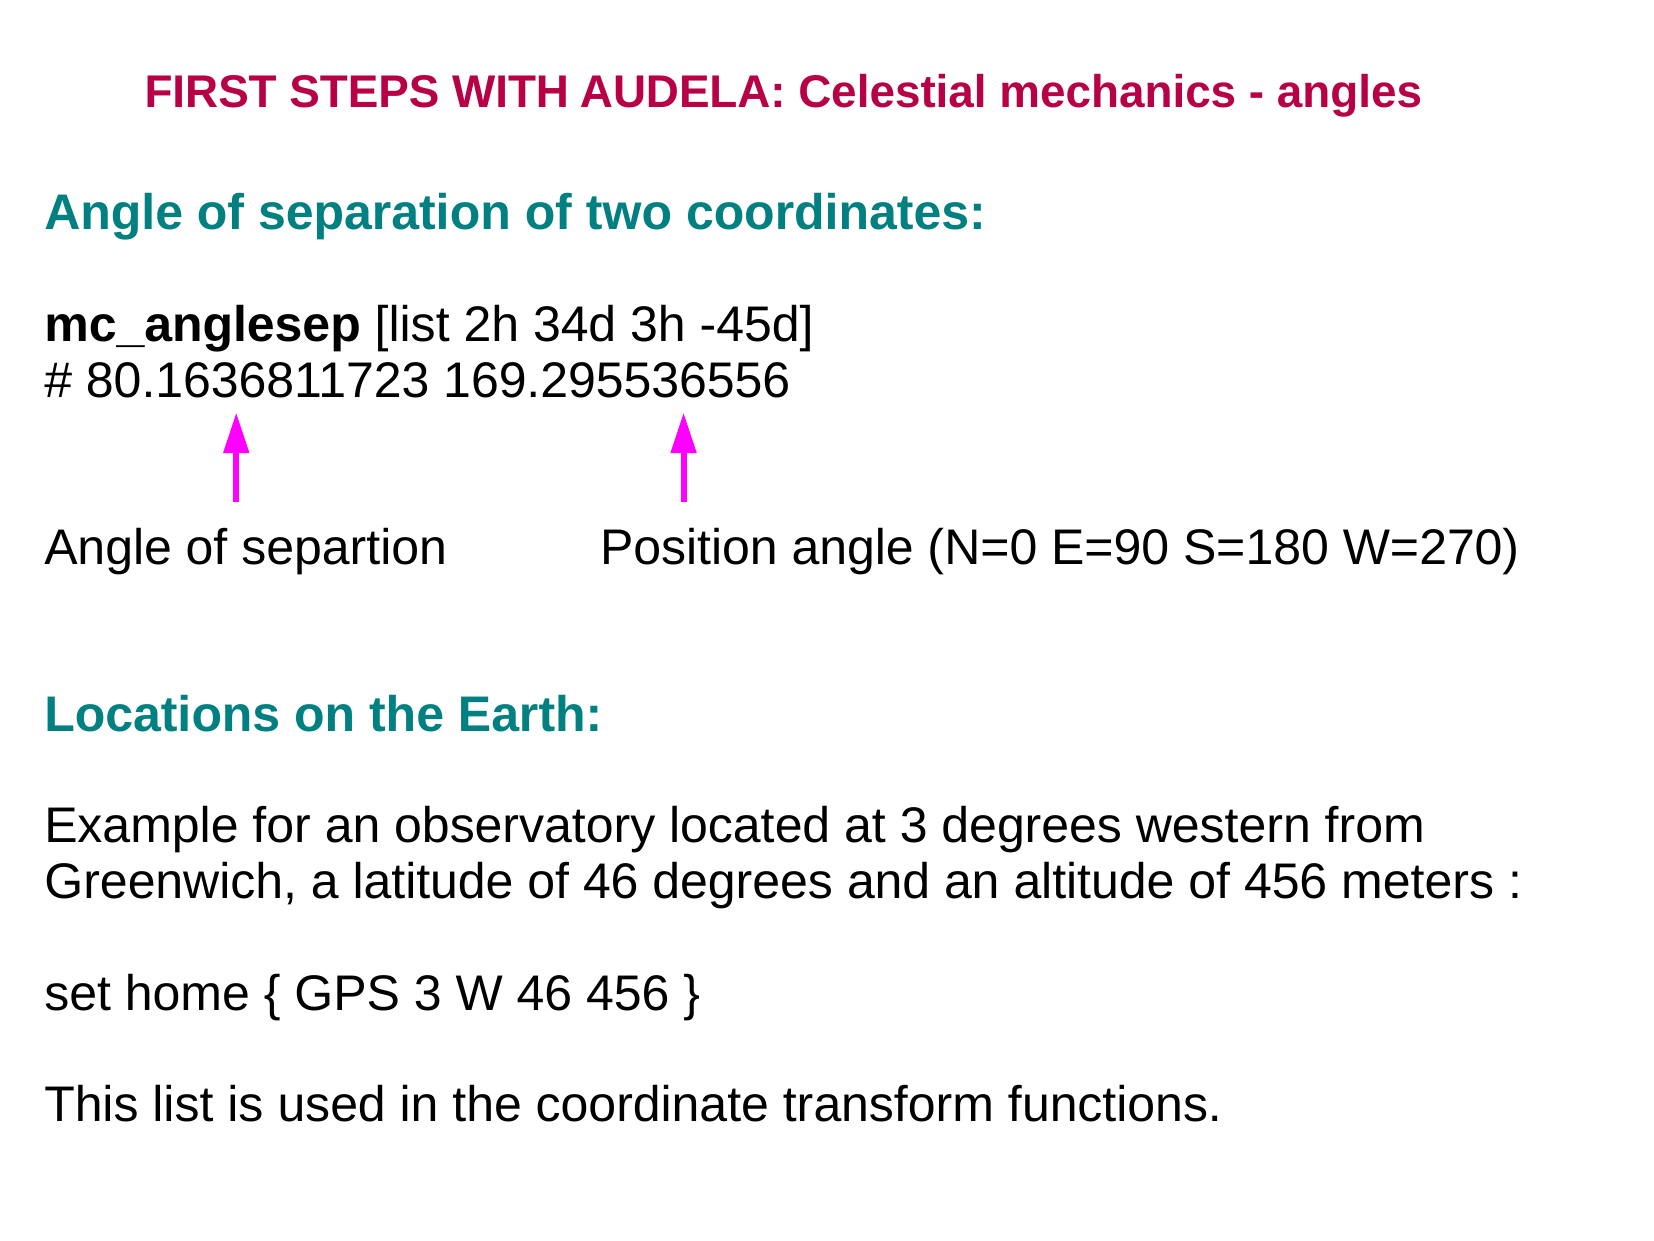

FIRST STEPS WITH AUDELA: Celestial mechanics - angles
Angle of separation of two coordinates:
mc_anglesep [list 2h 34d 3h -45d]
# 80.1636811723 169.295536556
Angle of separtion Position angle (N=0 E=90 S=180 W=270)
Locations on the Earth:
Example for an observatory located at 3 degrees western from Greenwich, a latitude of 46 degrees and an altitude of 456 meters :
set home { GPS 3 W 46 456 }
This list is used in the coordinate transform functions.